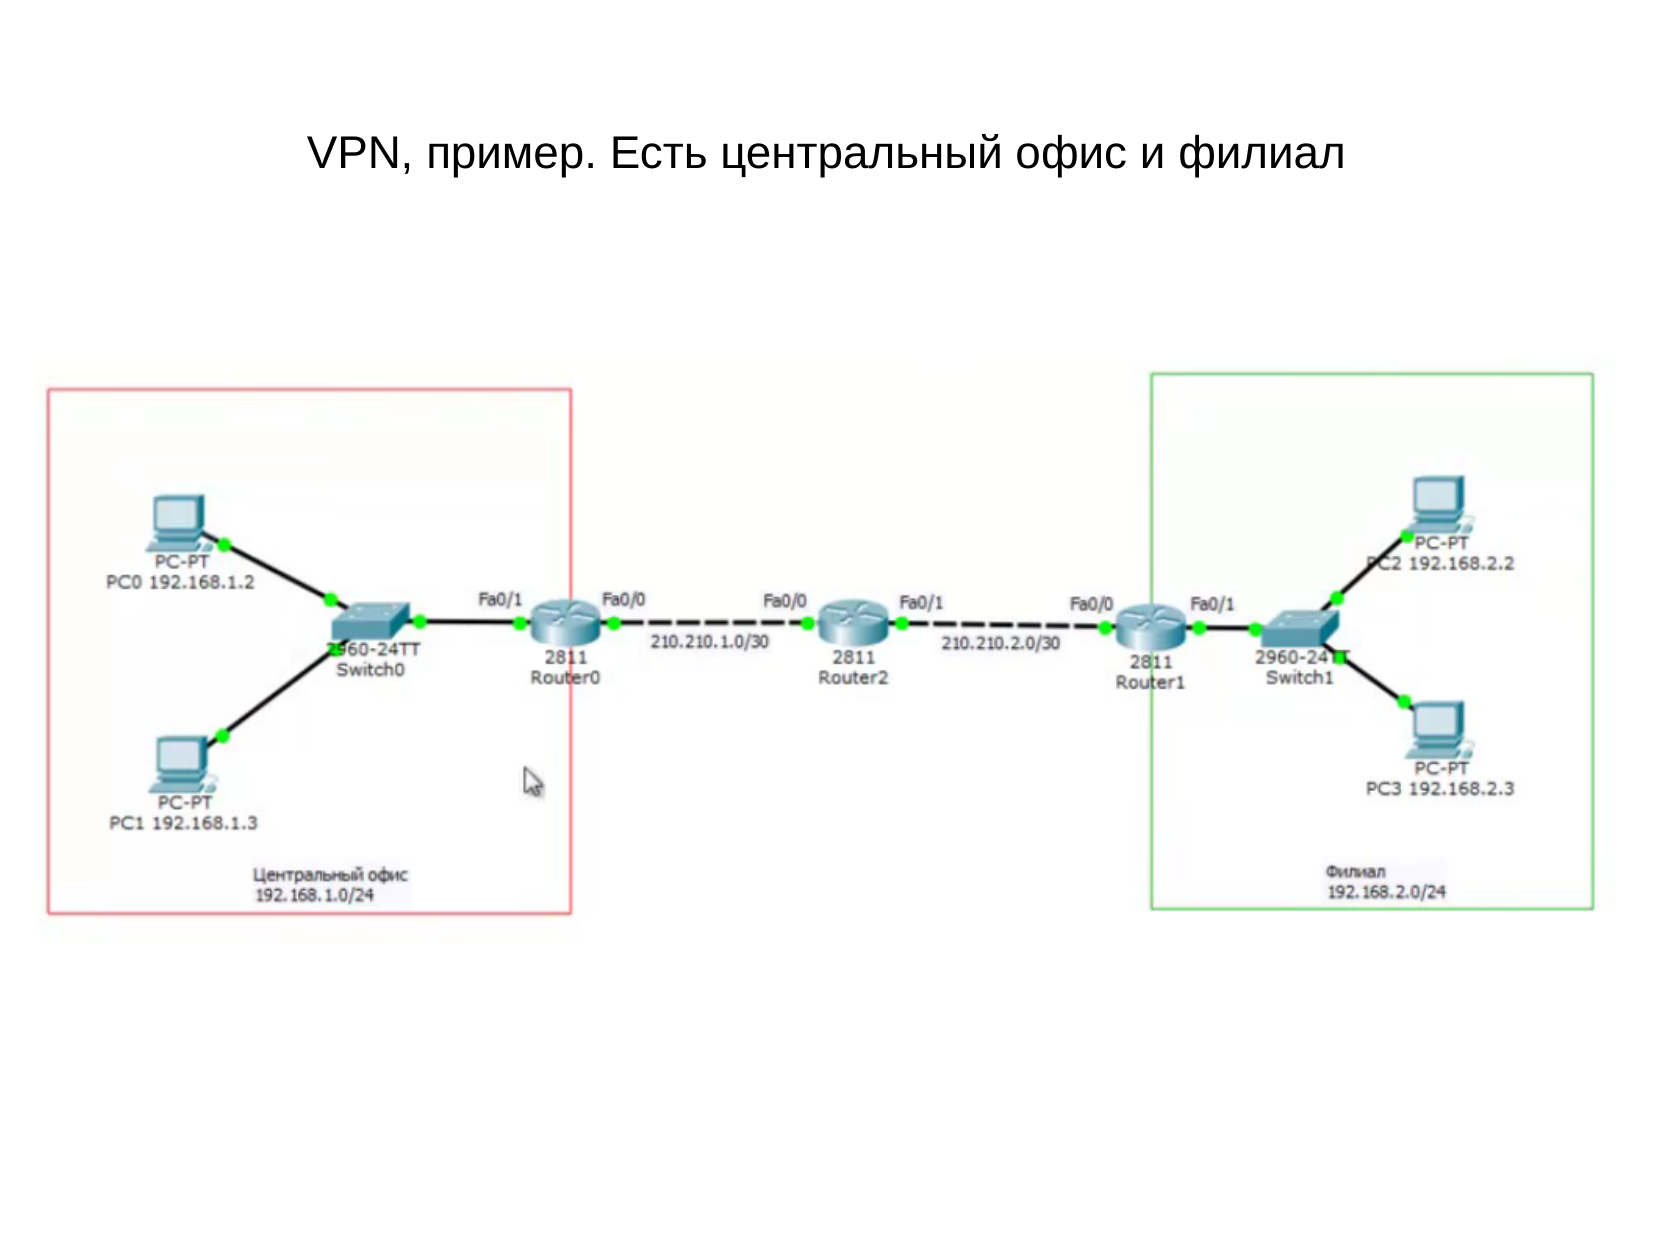

# VPN, пример. Есть центральный офис и филиал